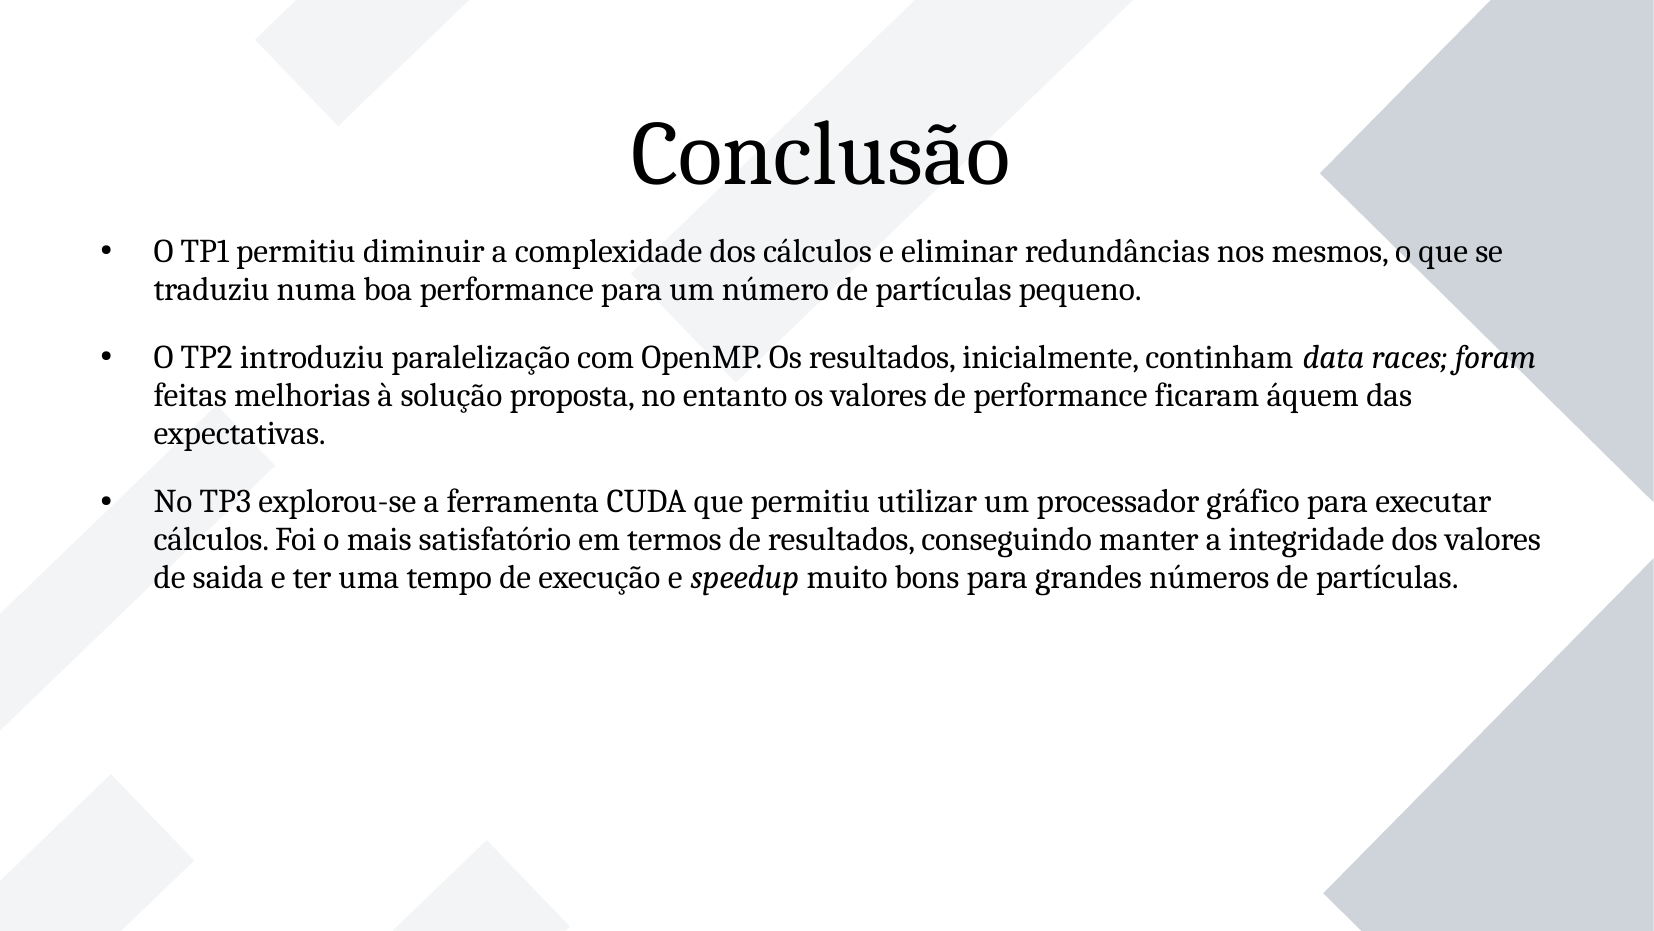

# Conclusão
O TP1 permitiu diminuir a complexidade dos cálculos e eliminar redundâncias nos mesmos, o que se traduziu numa boa performance para um número de partículas pequeno.
O TP2 introduziu paralelização com OpenMP. Os resultados, inicialmente, continham data races; foram feitas melhorias à solução proposta, no entanto os valores de performance ficaram áquem das expectativas.
No TP3 explorou-se a ferramenta CUDA que permitiu utilizar um processador gráfico para executar cálculos. Foi o mais satisfatório em termos de resultados, conseguindo manter a integridade dos valores de saida e ter uma tempo de execução e speedup muito bons para grandes números de partículas.